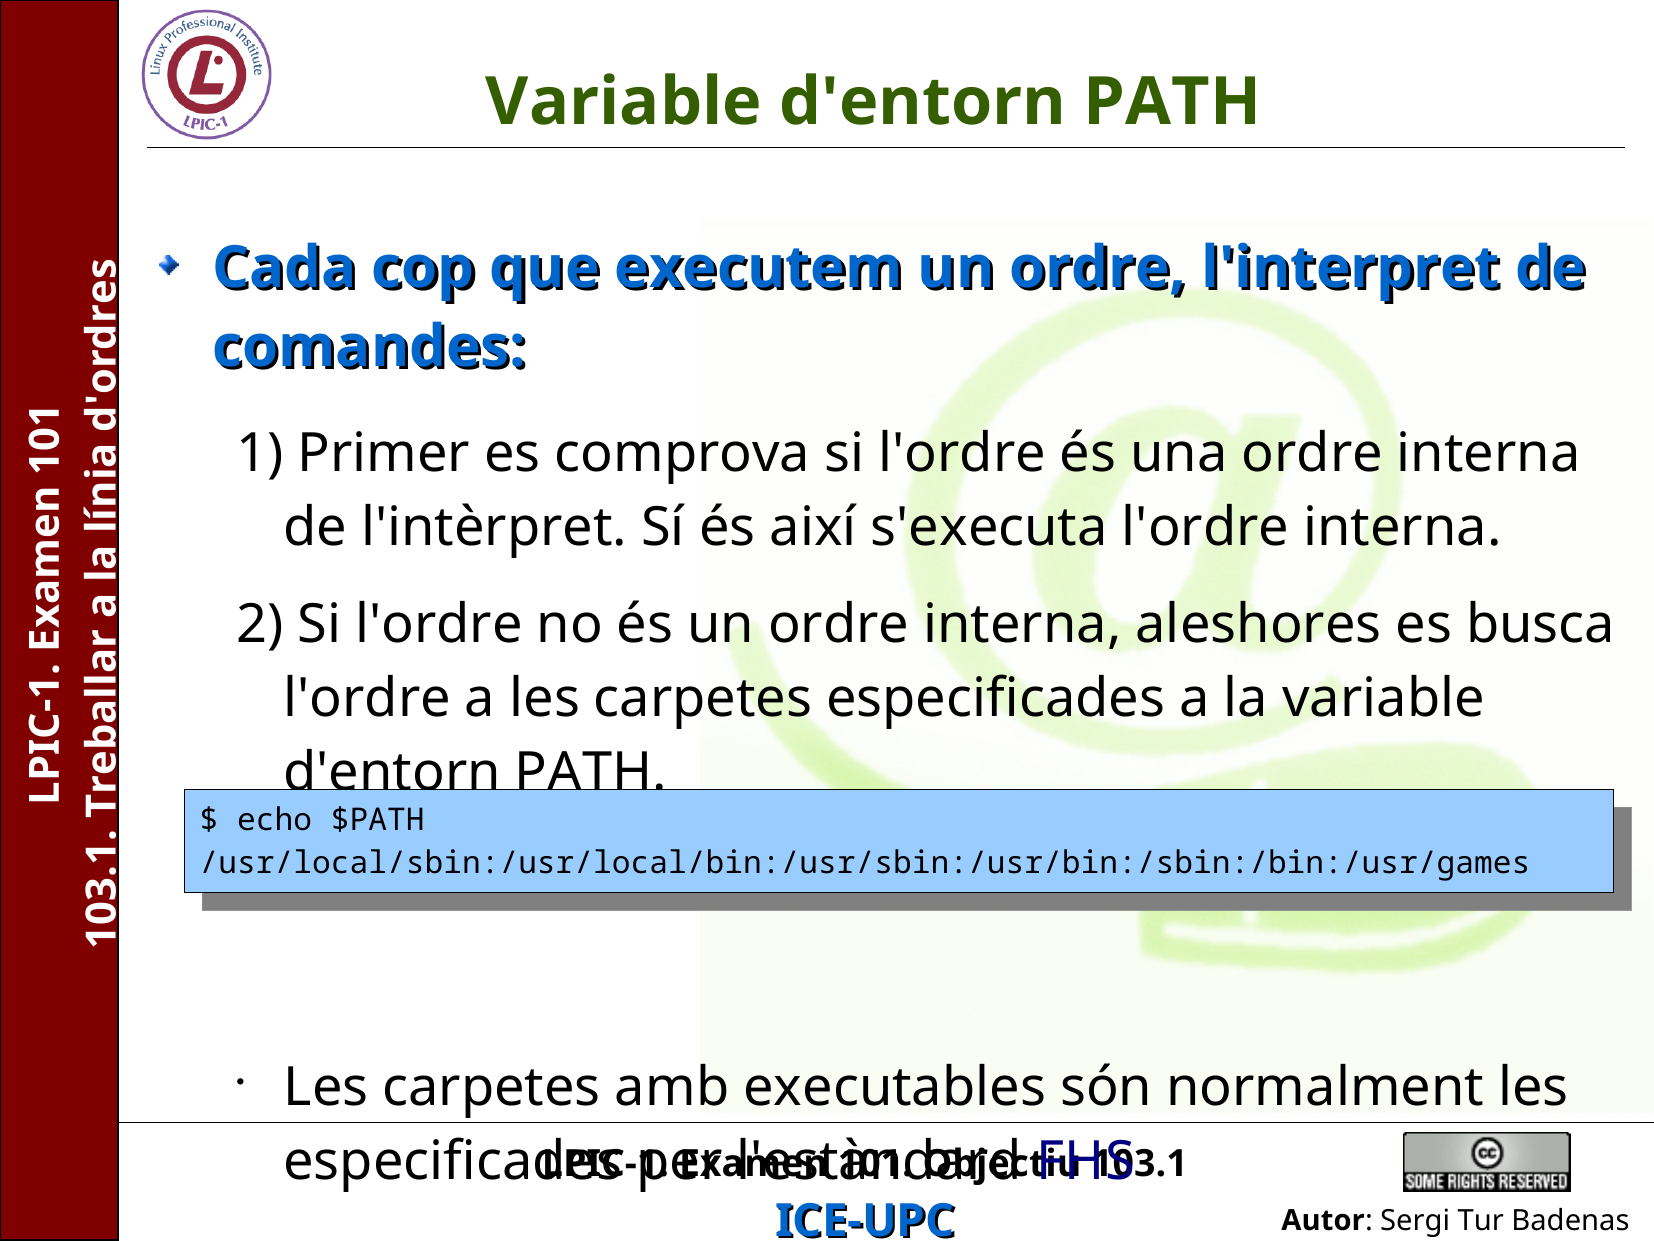

# Variable d'entorn PATH
Cada cop que executem un ordre, l'interpret de comandes:
 Primer es comprova si l'ordre és una ordre interna de l'intèrpret. Sí és així s'executa l'ordre interna.
 Si l'ordre no és un ordre interna, aleshores es busca l'ordre a les carpetes especificades a la variable d'entorn PATH.
Les carpetes amb executables són normalment les especificades per l'estàndard FHS
$ echo $PATH
/usr/local/sbin:/usr/local/bin:/usr/sbin:/usr/bin:/sbin:/bin:/usr/games